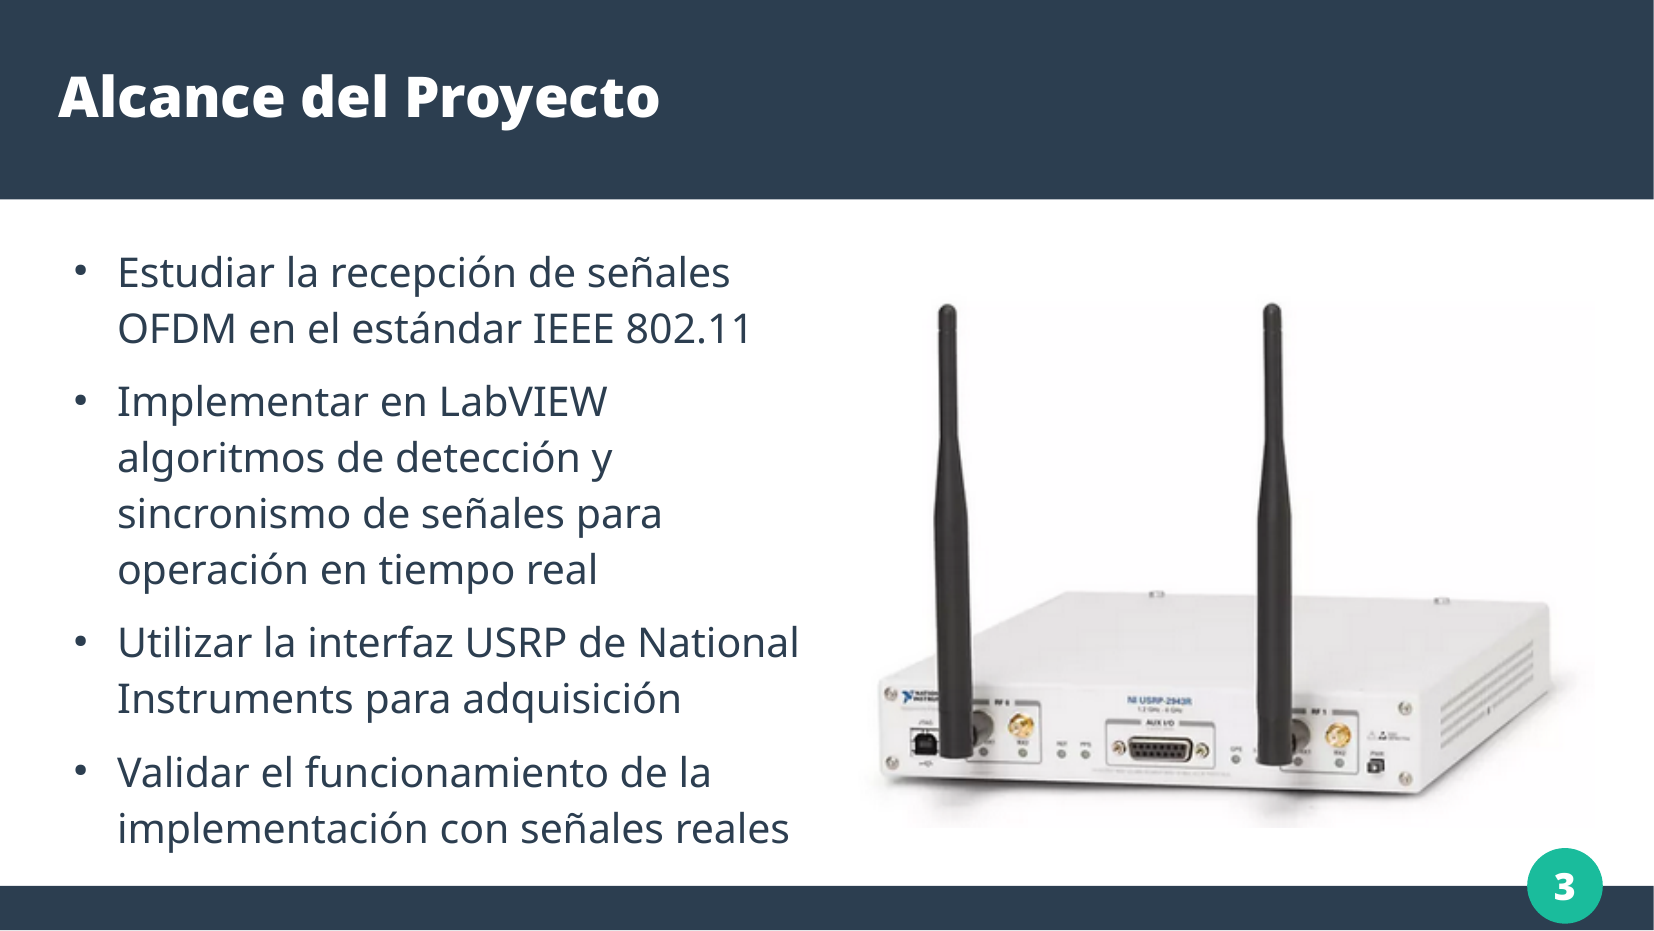

# Alcance del Proyecto
Estudiar la recepción de señales OFDM en el estándar IEEE 802.11
Implementar en LabVIEW algoritmos de detección y sincronismo de señales para operación en tiempo real
Utilizar la interfaz USRP de National Instruments para adquisición
Validar el funcionamiento de la implementación con señales reales